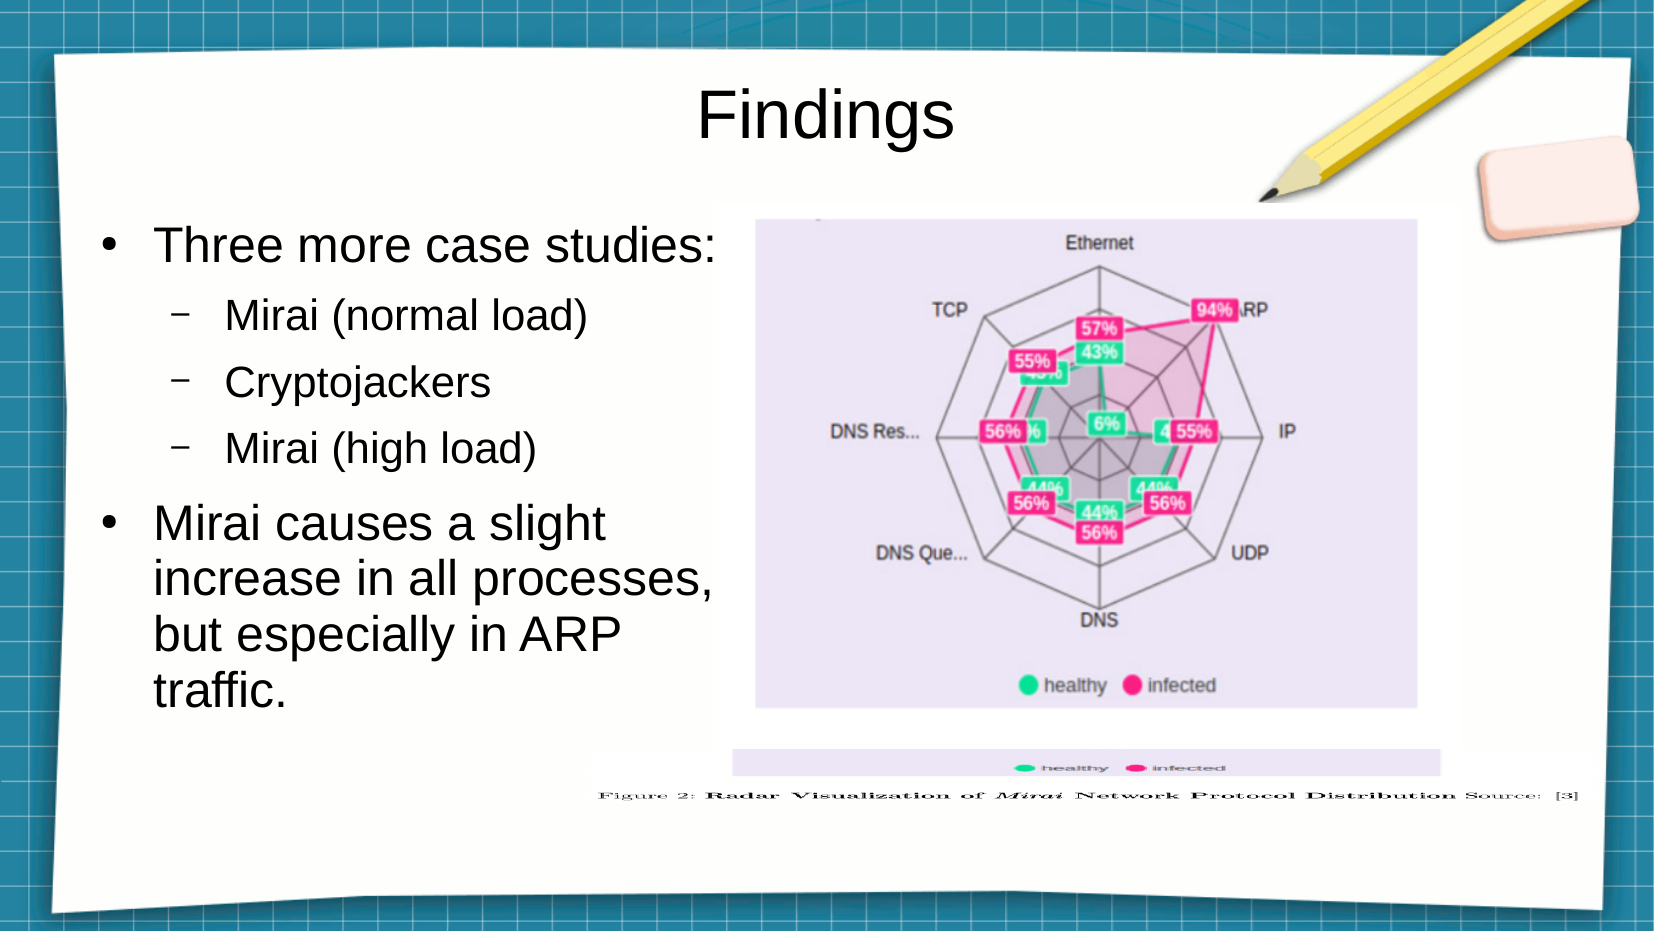

# Findings
Three more case studies:
Mirai (normal load)
Cryptojackers
Mirai (high load)
Mirai causes a slight increase in all processes, but especially in ARP traffic.